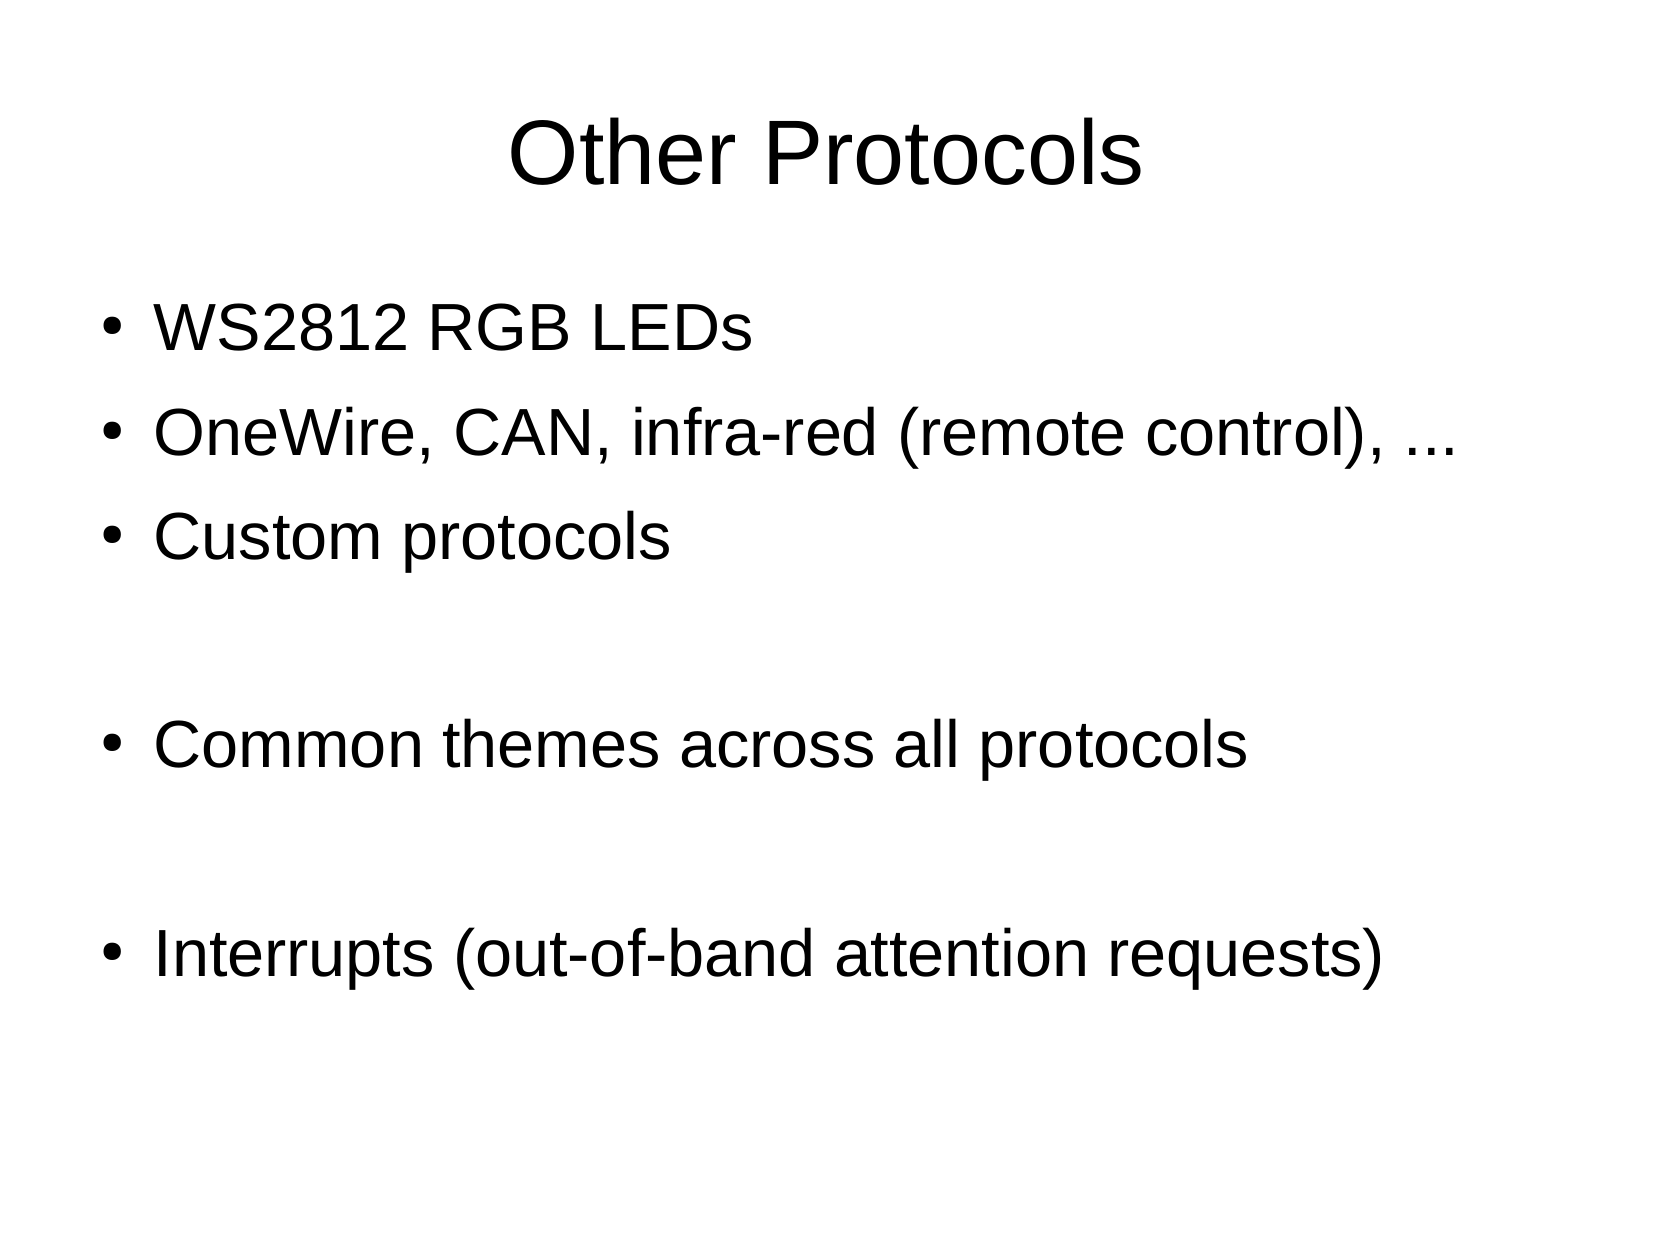

# Other Protocols
WS2812 RGB LEDs
OneWire, CAN, infra-red (remote control), ...
Custom protocols
Common themes across all protocols
Interrupts (out-of-band attention requests)